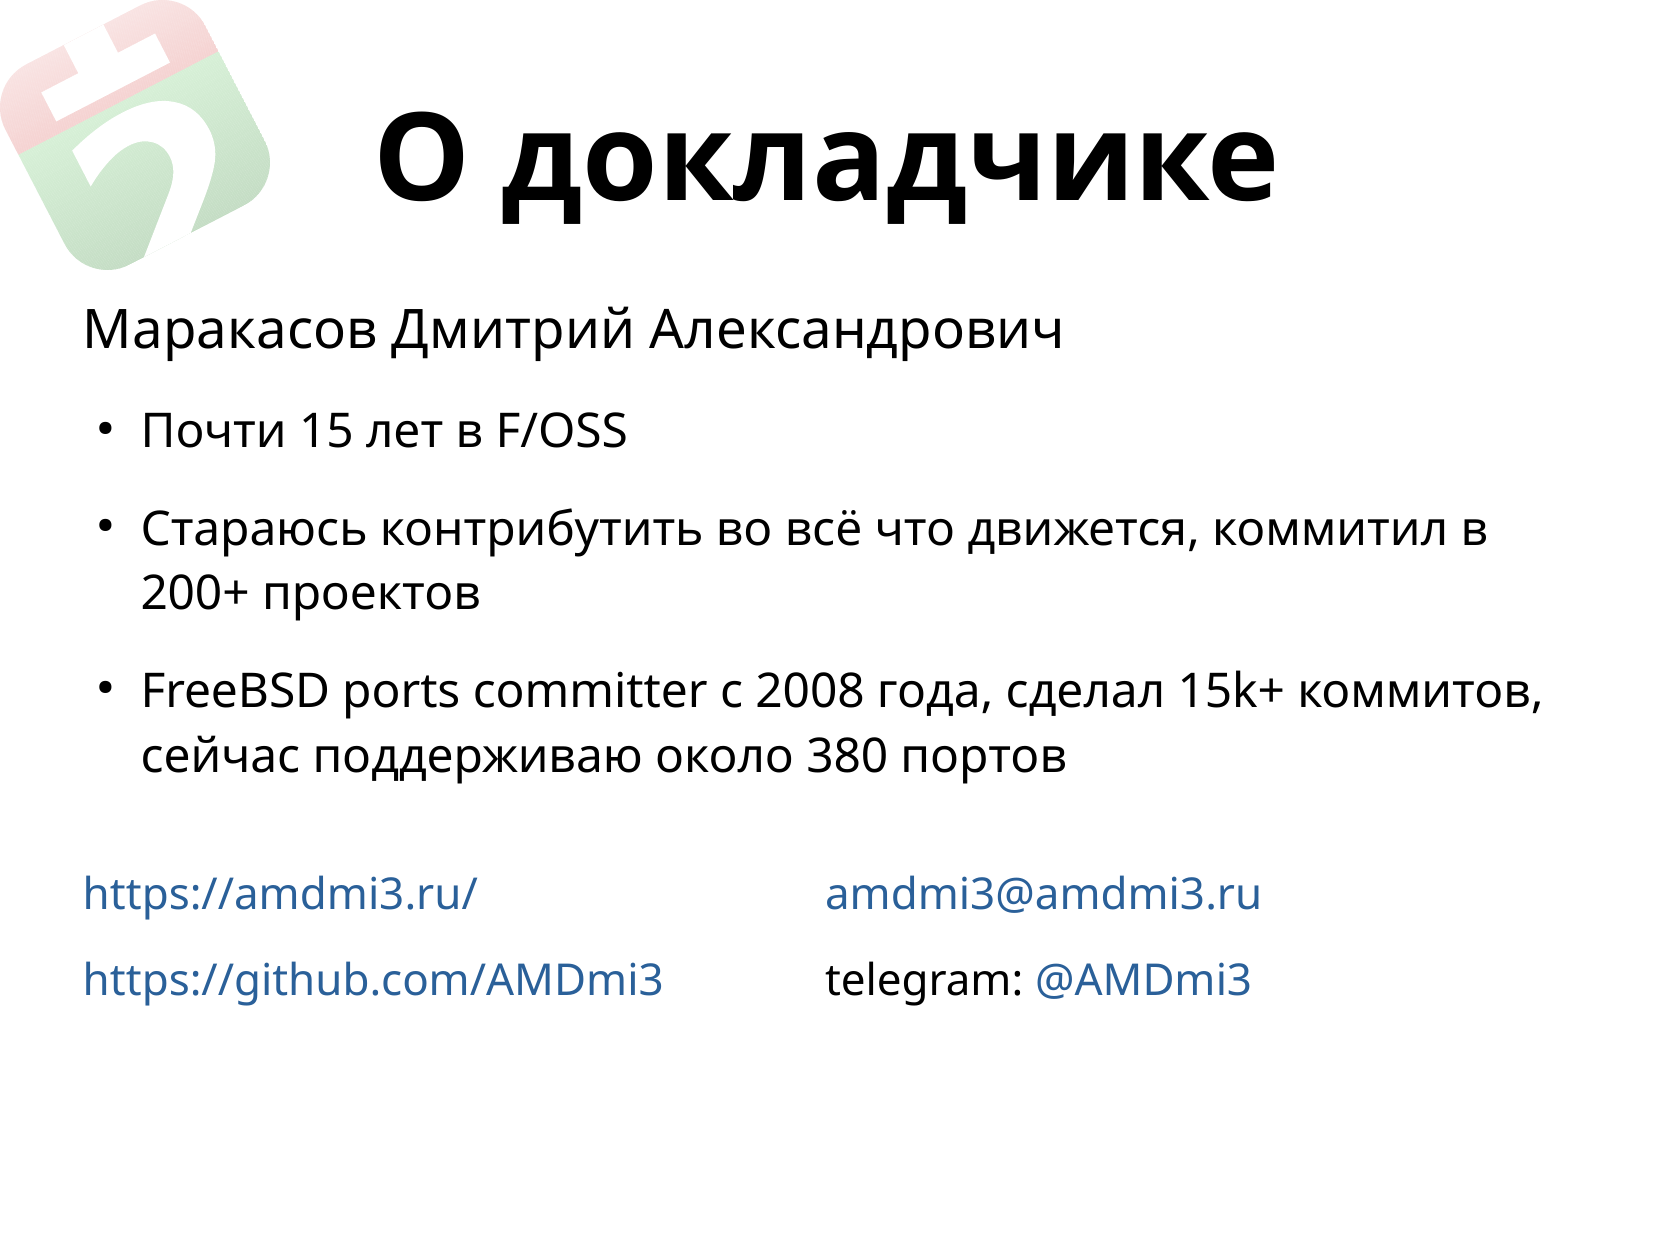

# О докладчике
Маракасов Дмитрий Александрович
Почти 15 лет в F/OSS
Стараюсь контрибутить во всё что движется, коммитил в 200+ проектов
FreeBSD ports committer с 2008 года, сделал 15k+ коммитов, сейчас поддерживаю около 380 портов
https://amdmi3.ru/
https://github.com/AMDmi3
amdmi3@amdmi3.ru
telegram: @AMDmi3